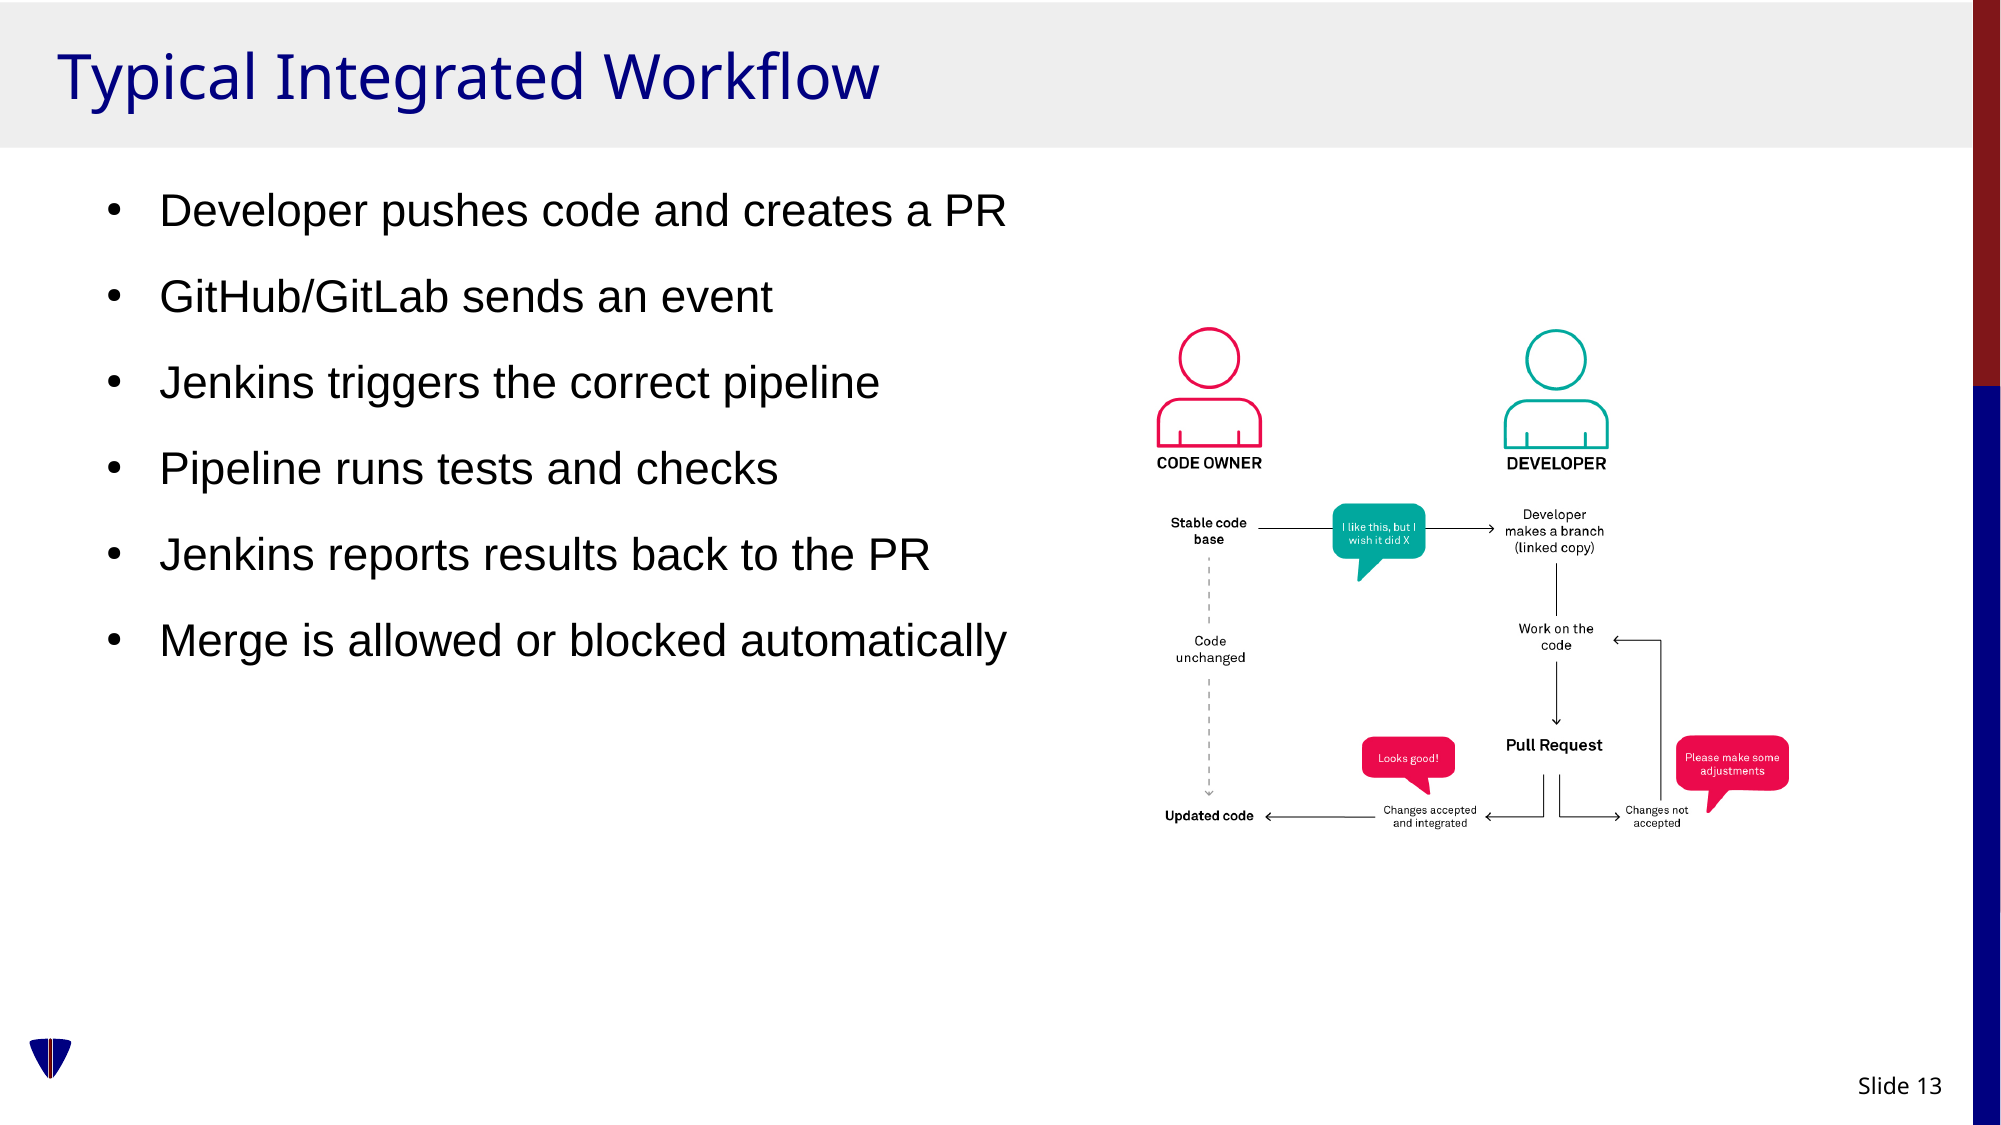

# Typical Integrated Workflow
Developer pushes code and creates a PR
GitHub/GitLab sends an event
Jenkins triggers the correct pipeline
Pipeline runs tests and checks
Jenkins reports results back to the PR
Merge is allowed or blocked automatically